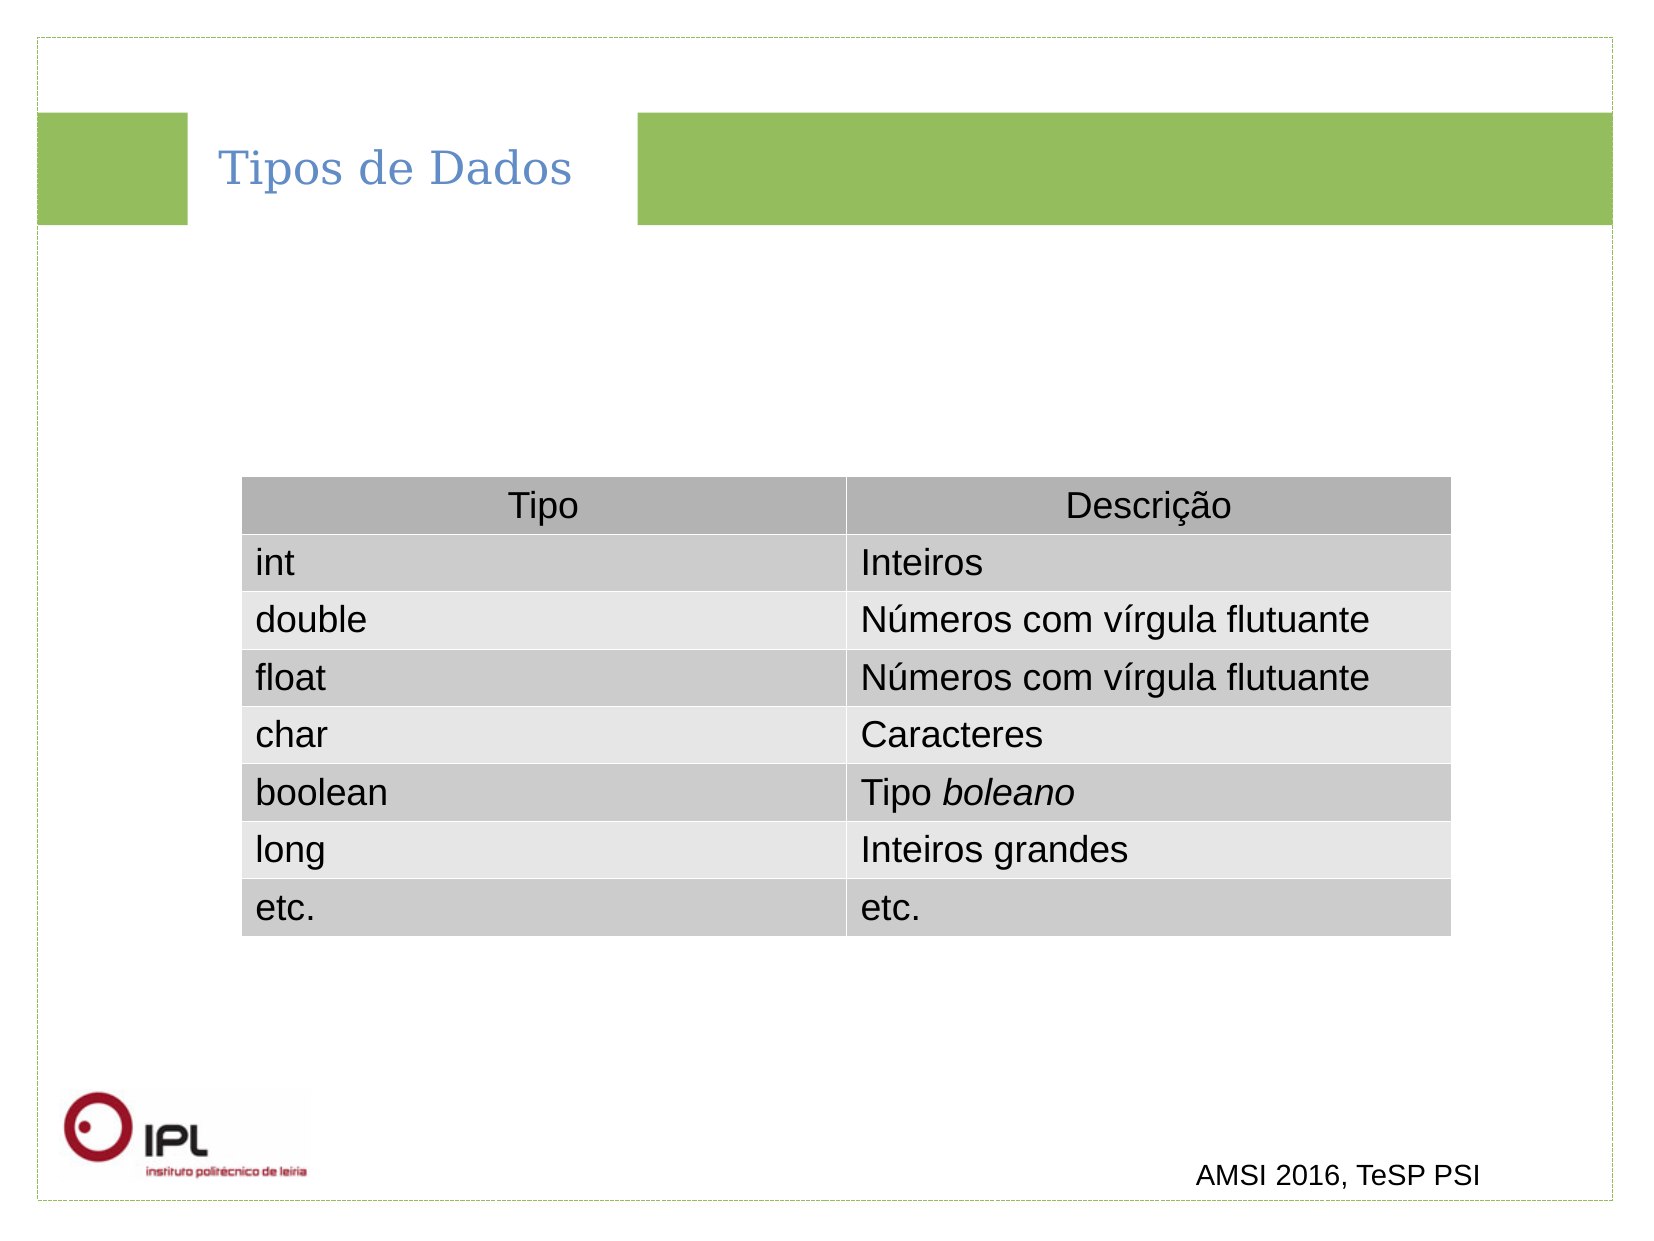

Tipos de Dados
| Tipo | Descrição |
| --- | --- |
| int | Inteiros |
| double | Números com vírgula flutuante |
| float | Números com vírgula flutuante |
| char | Caracteres |
| boolean | Tipo boleano |
| long | Inteiros grandes |
| etc. | etc. |
AMSI 2016, TeSP PSI